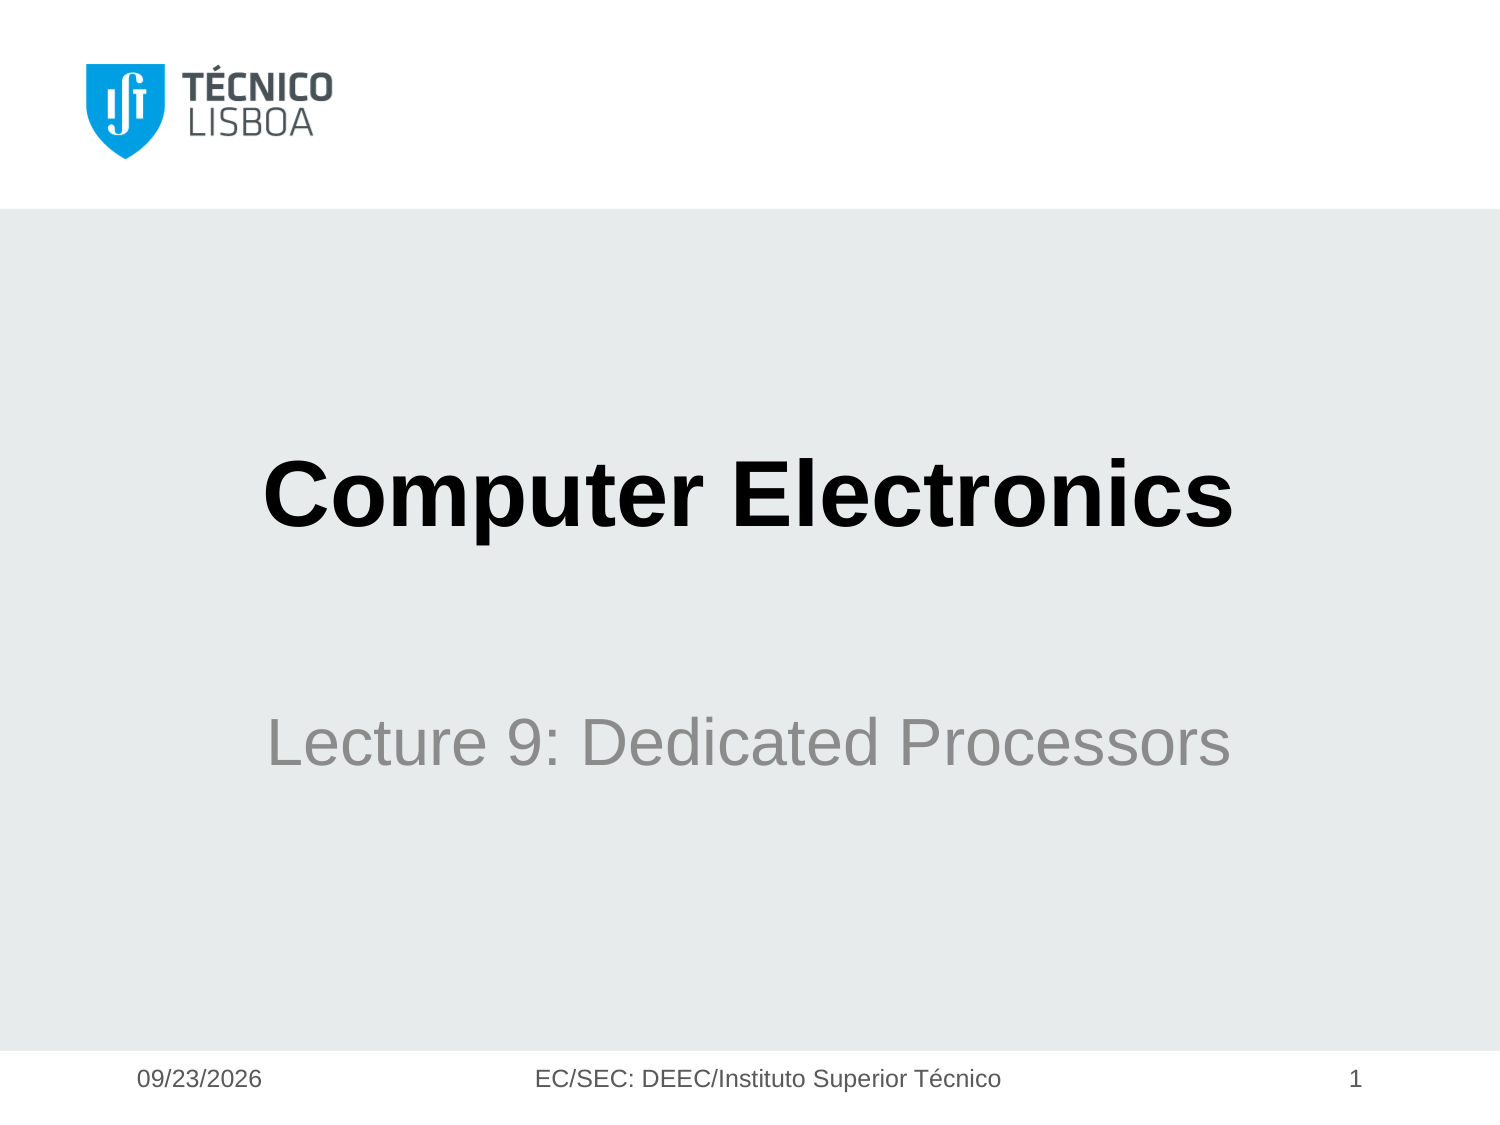

Computer Electronics
# Lecture 9: Dedicated Processors
EC/SEC: DEEC/Instituto Superior Técnico
1